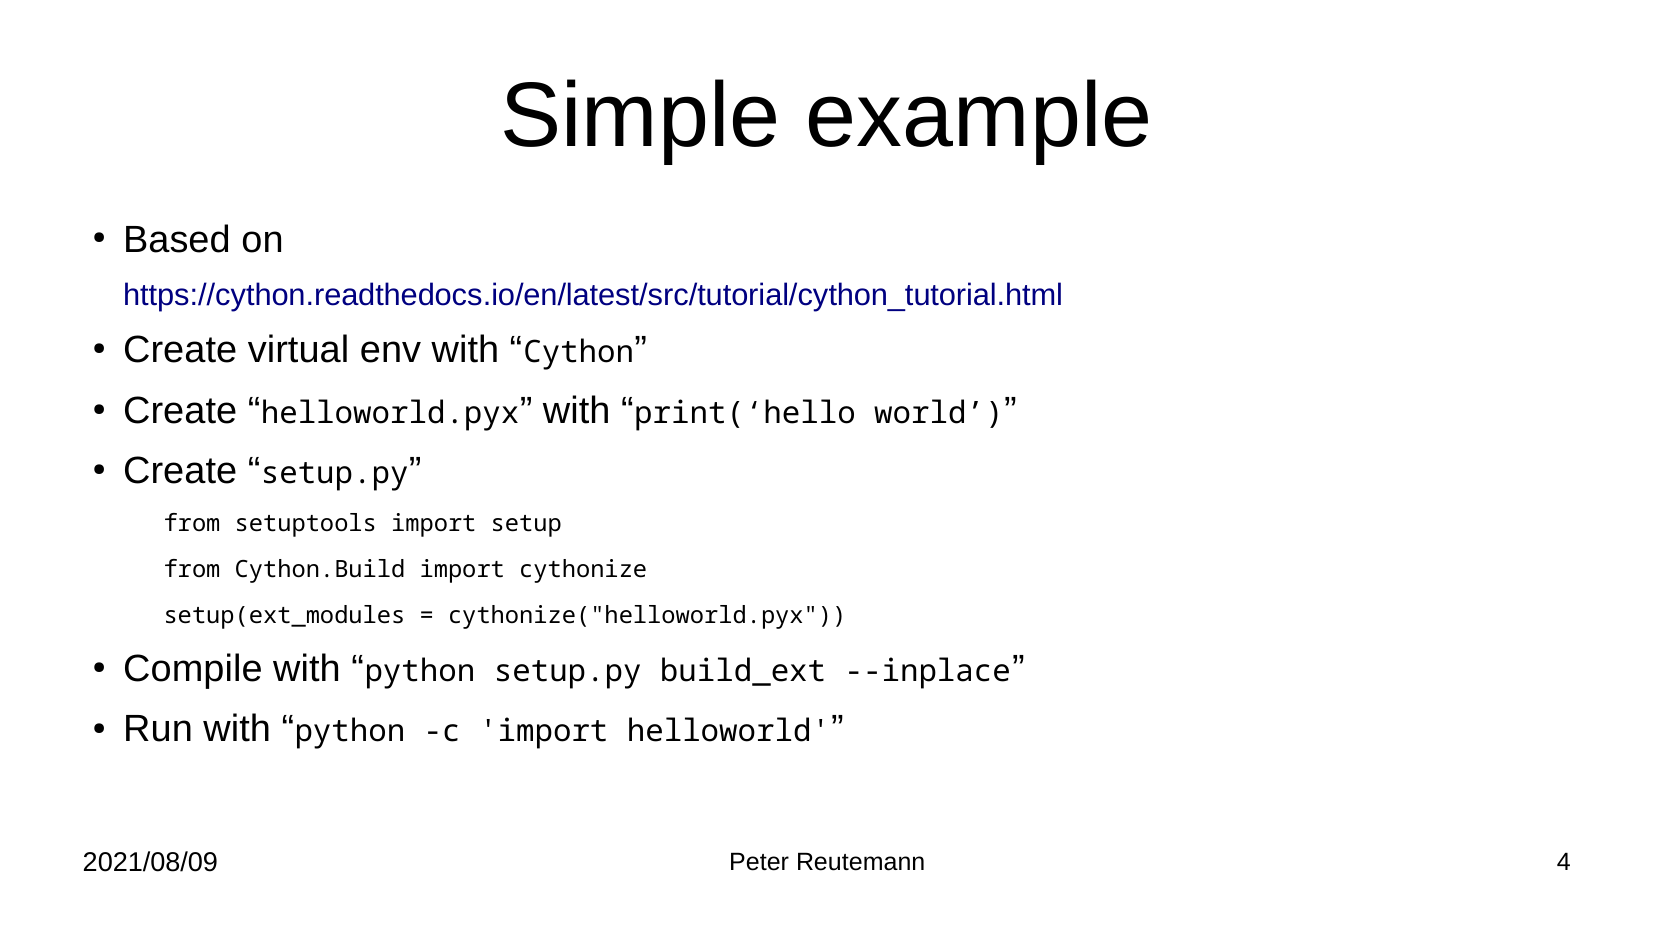

# Simple example
Based on
https://cython.readthedocs.io/en/latest/src/tutorial/cython_tutorial.html
Create virtual env with “Cython”
Create “helloworld.pyx” with “print(‘hello world’)”
Create “setup.py”
from setuptools import setup
from Cython.Build import cythonize
setup(ext_modules = cythonize("helloworld.pyx"))
Compile with “python setup.py build_ext --inplace”
Run with “python -c 'import helloworld'”
2021/08/09
Peter Reutemann
4